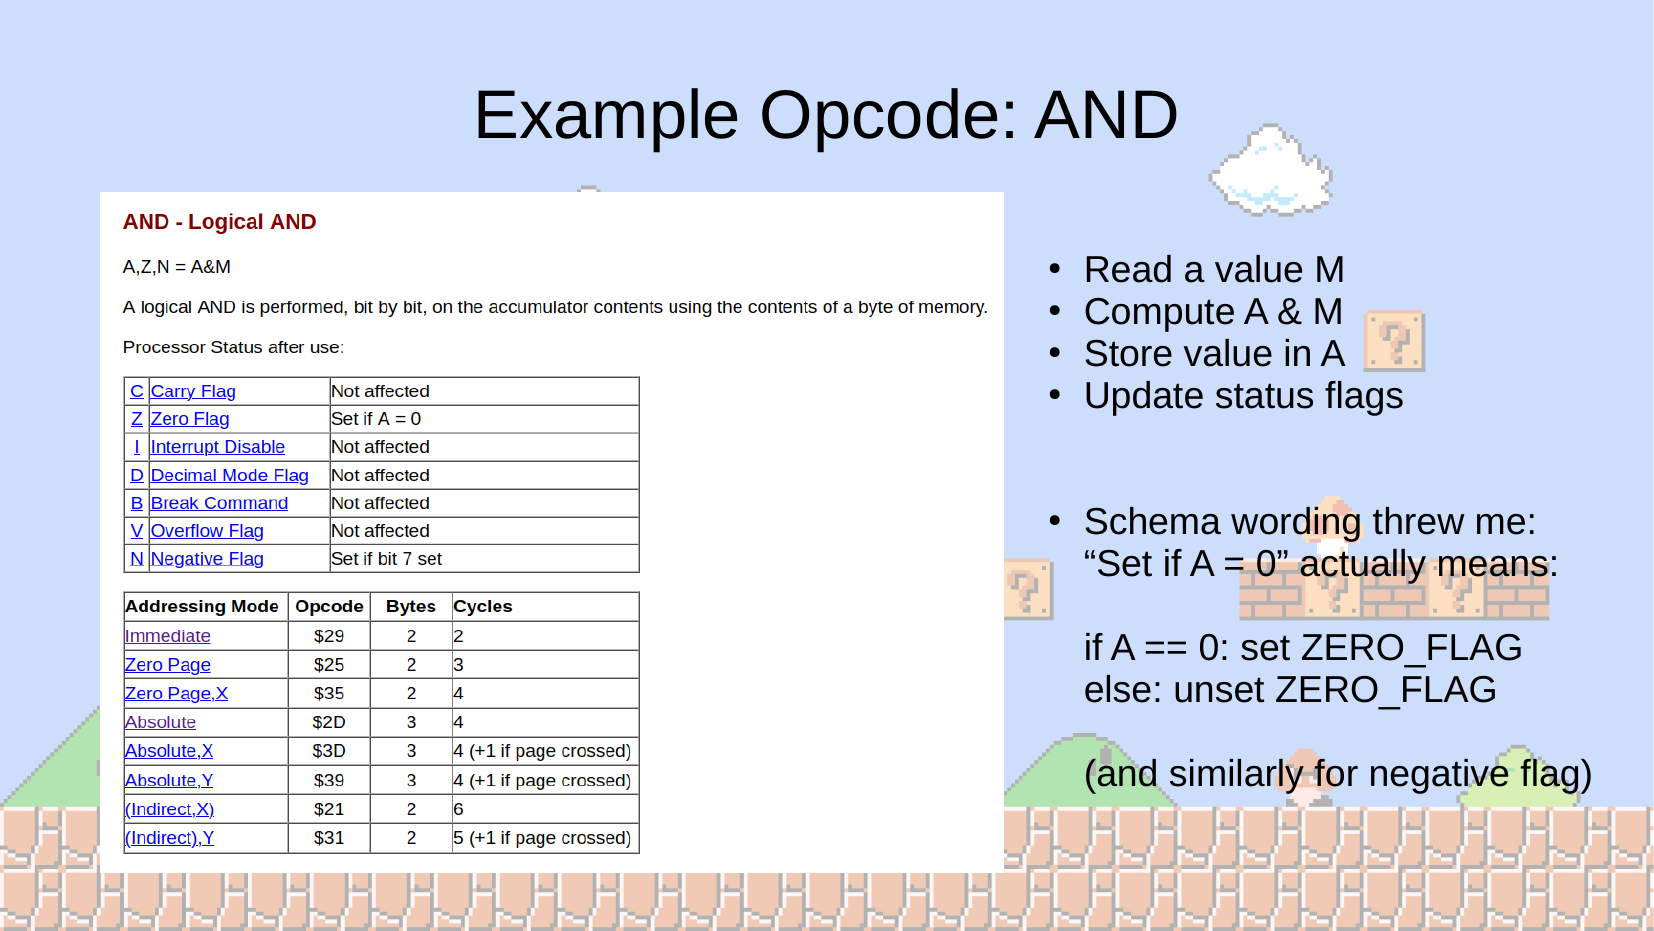

# Example Opcode: AND
Read a value M
Compute A & M
Store value in A
Update status flags
Schema wording threw me: “Set if A = 0” actually means:
if A == 0: set ZERO_FLAG
else: unset ZERO_FLAG
(and similarly for negative flag)